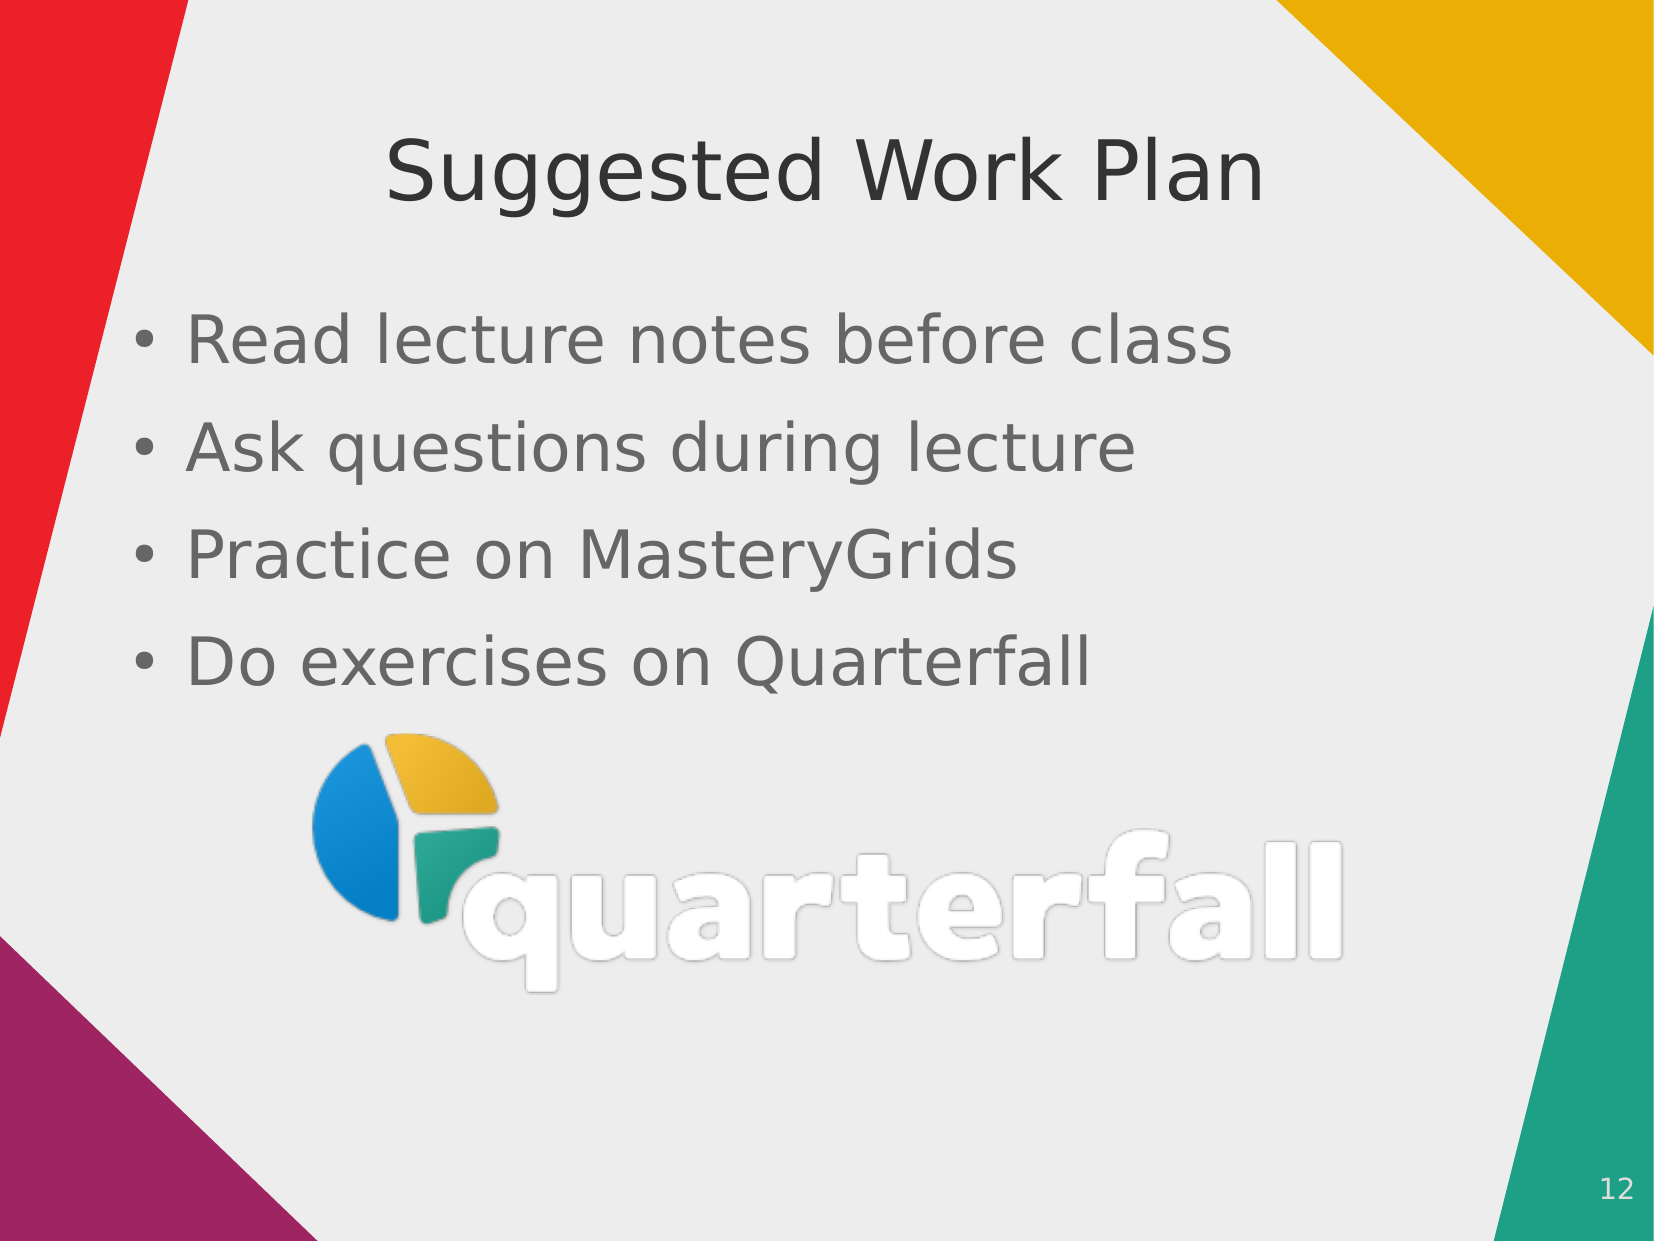

# Suggested Work Plan
Read lecture notes before class
Ask questions during lecture
Practice on MasteryGrids
Do exercises on Quarterfall
12